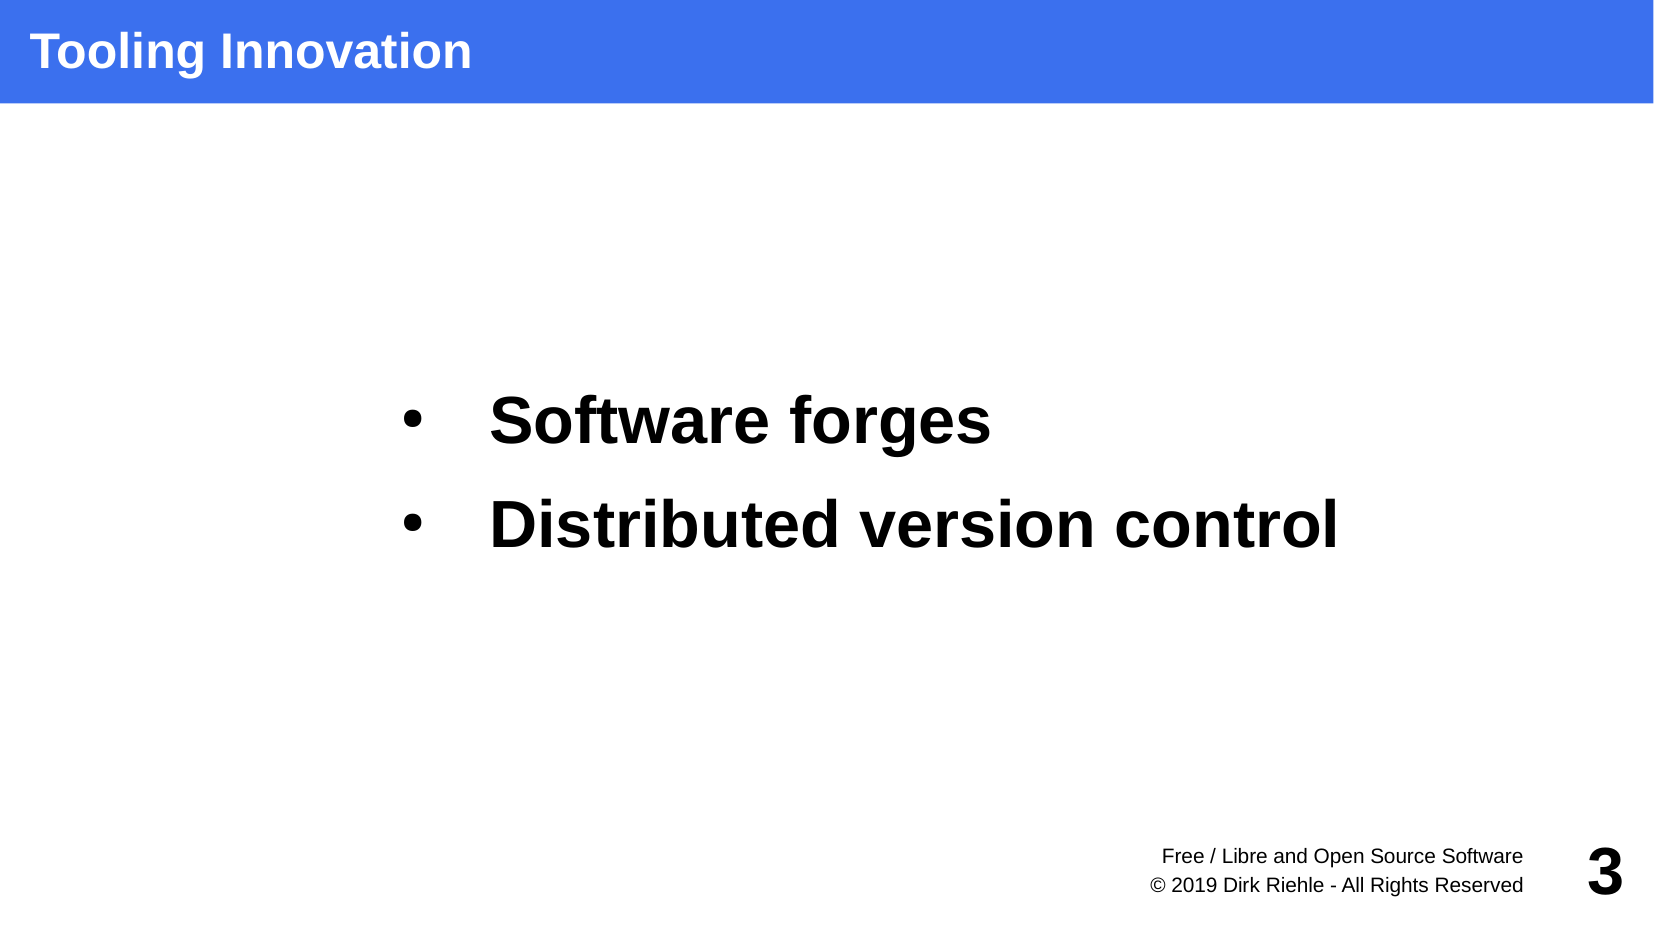

# Tooling Innovation
Software forges
Distributed version control
Free / Libre and Open Source Software
3
© 2019 Dirk Riehle - All Rights Reserved